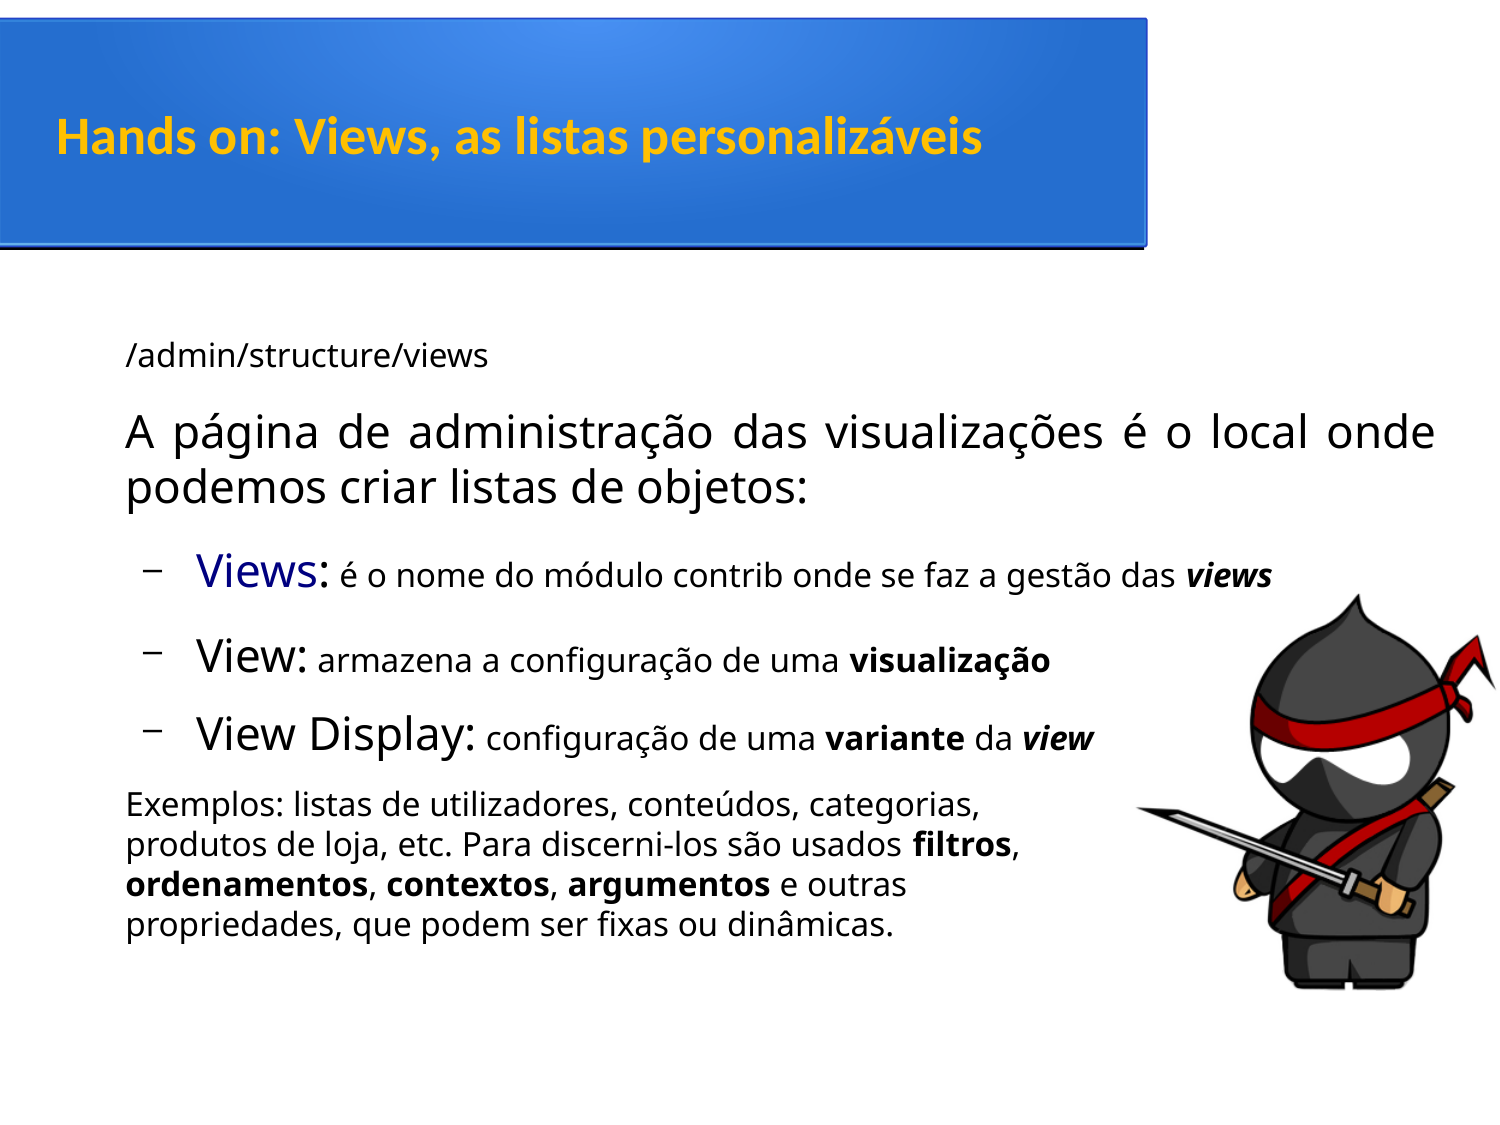

# Hands on: Views, as listas personalizáveis
/admin/structure/views
A página de administração das visualizações é o local onde podemos criar listas de objetos:
Views: é o nome do módulo contrib onde se faz a gestão das views
View: armazena a configuração de uma visualização
View Display: configuração de uma variante da view
Exemplos: listas de utilizadores, conteúdos, categorias,
produtos de loja, etc. Para discerni-los são usados filtros,
ordenamentos, contextos, argumentos e outras
propriedades, que podem ser fixas ou dinâmicas.